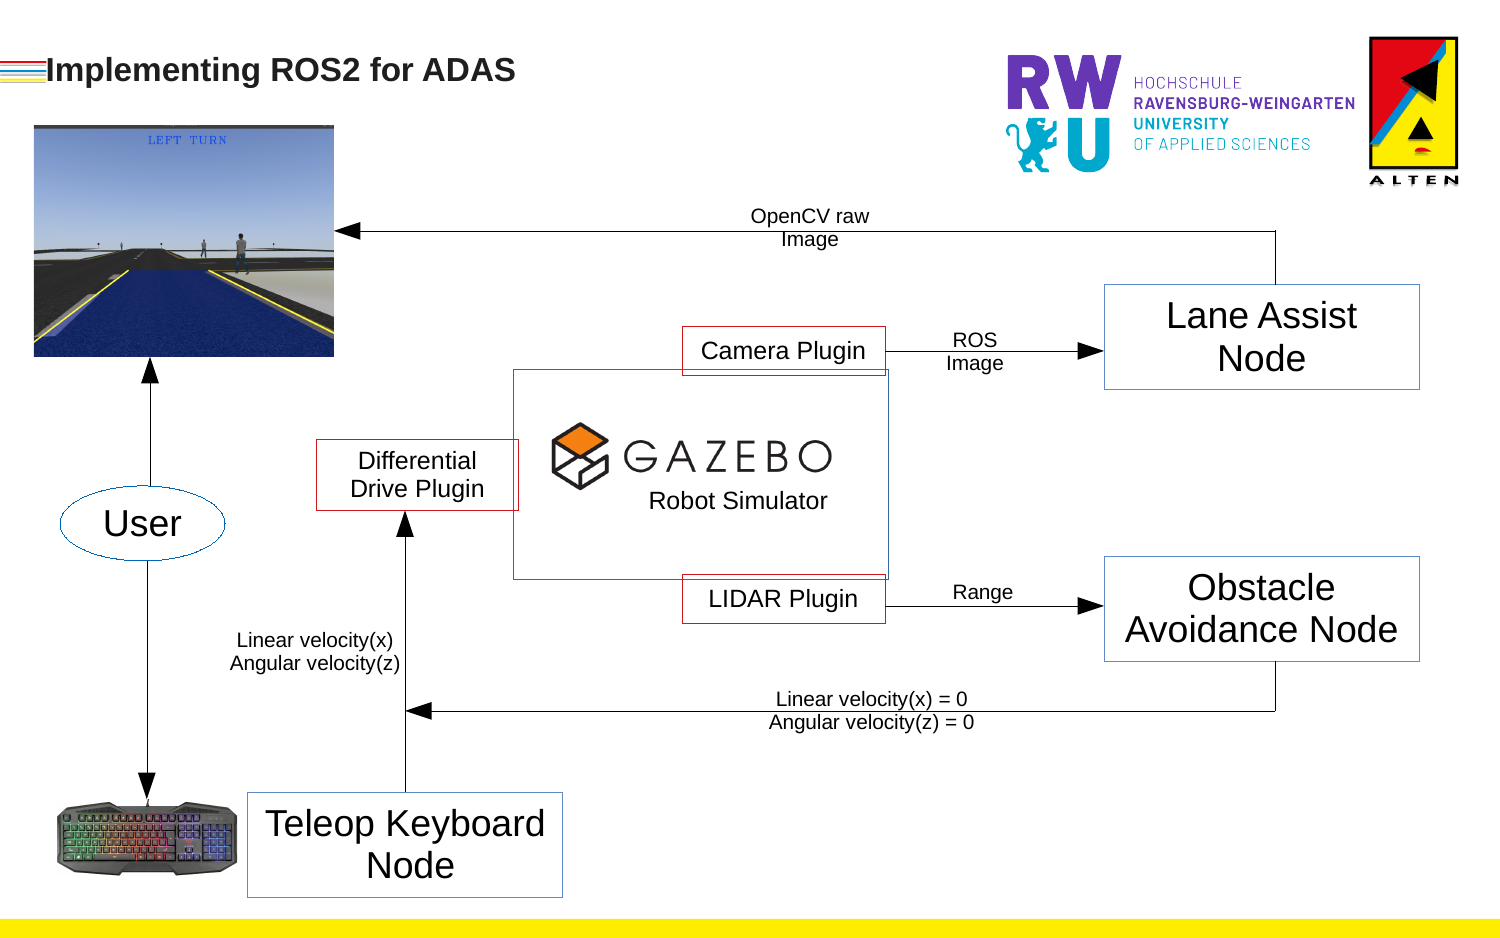

# Implementing ROS2 for ADAS
OpenCV raw Image
Lane Assist Node
ROS Image
Camera Plugin
Differential Drive Plugin
Robot Simulator
User
Obstacle Avoidance Node
Range
LIDAR Plugin
Linear velocity(x)
Angular velocity(z)
Linear velocity(x) = 0
Angular velocity(z) = 0
Teleop Keyboard Node